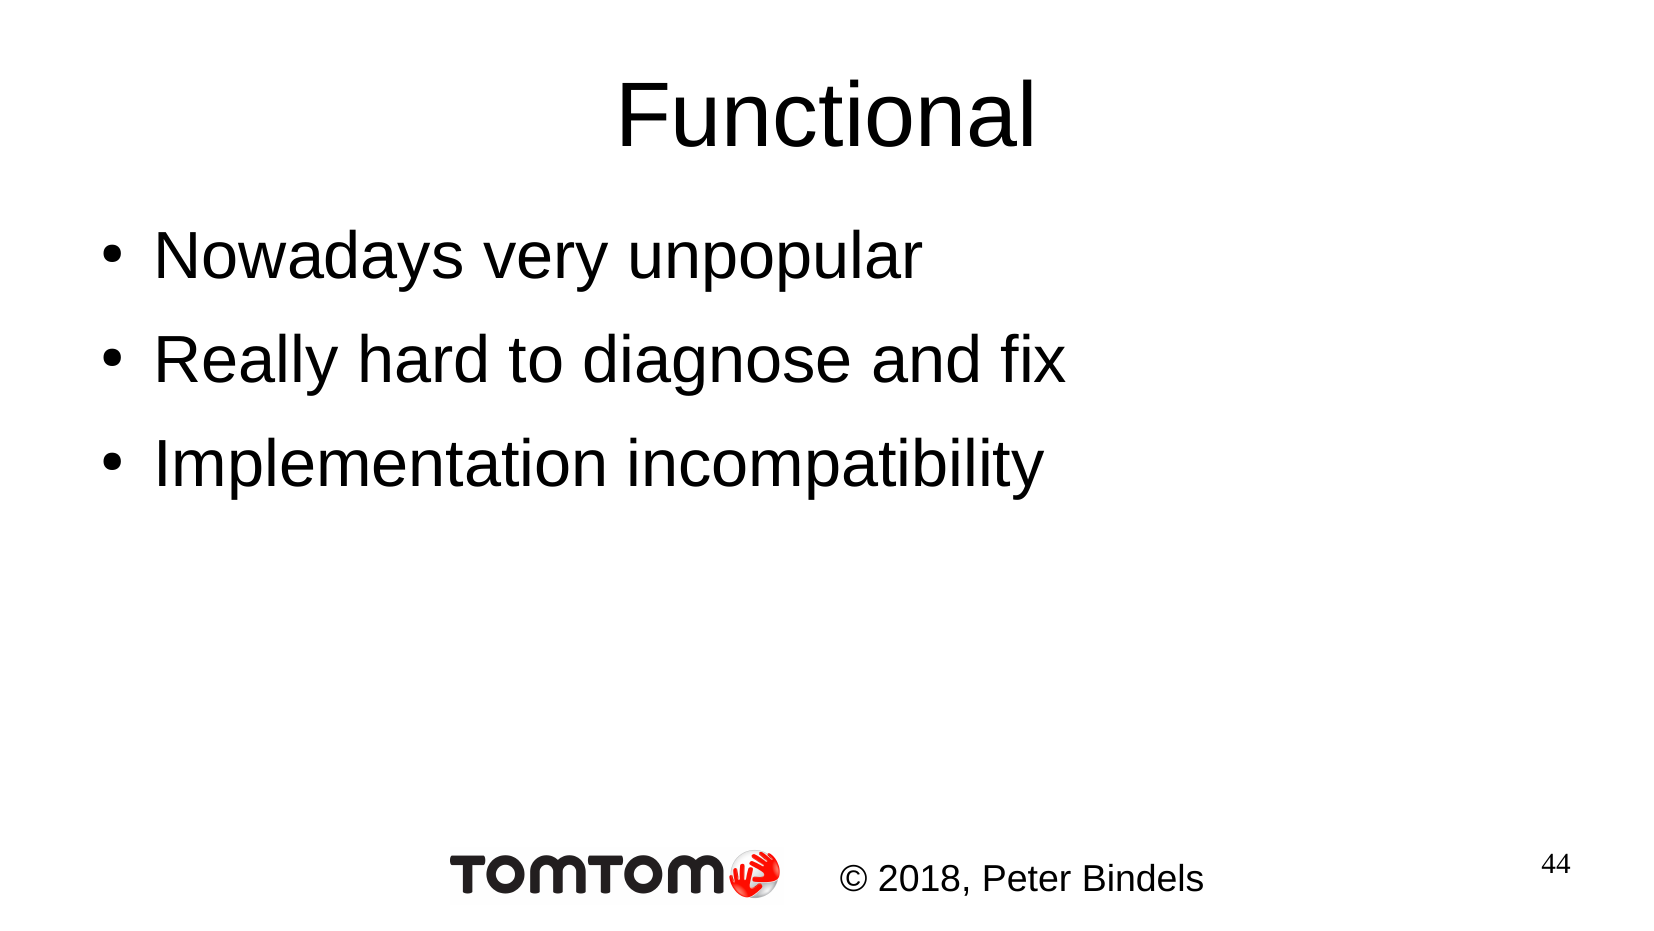

# Functional
Nowadays very unpopular
Really hard to diagnose and fix
Implementation incompatibility
44